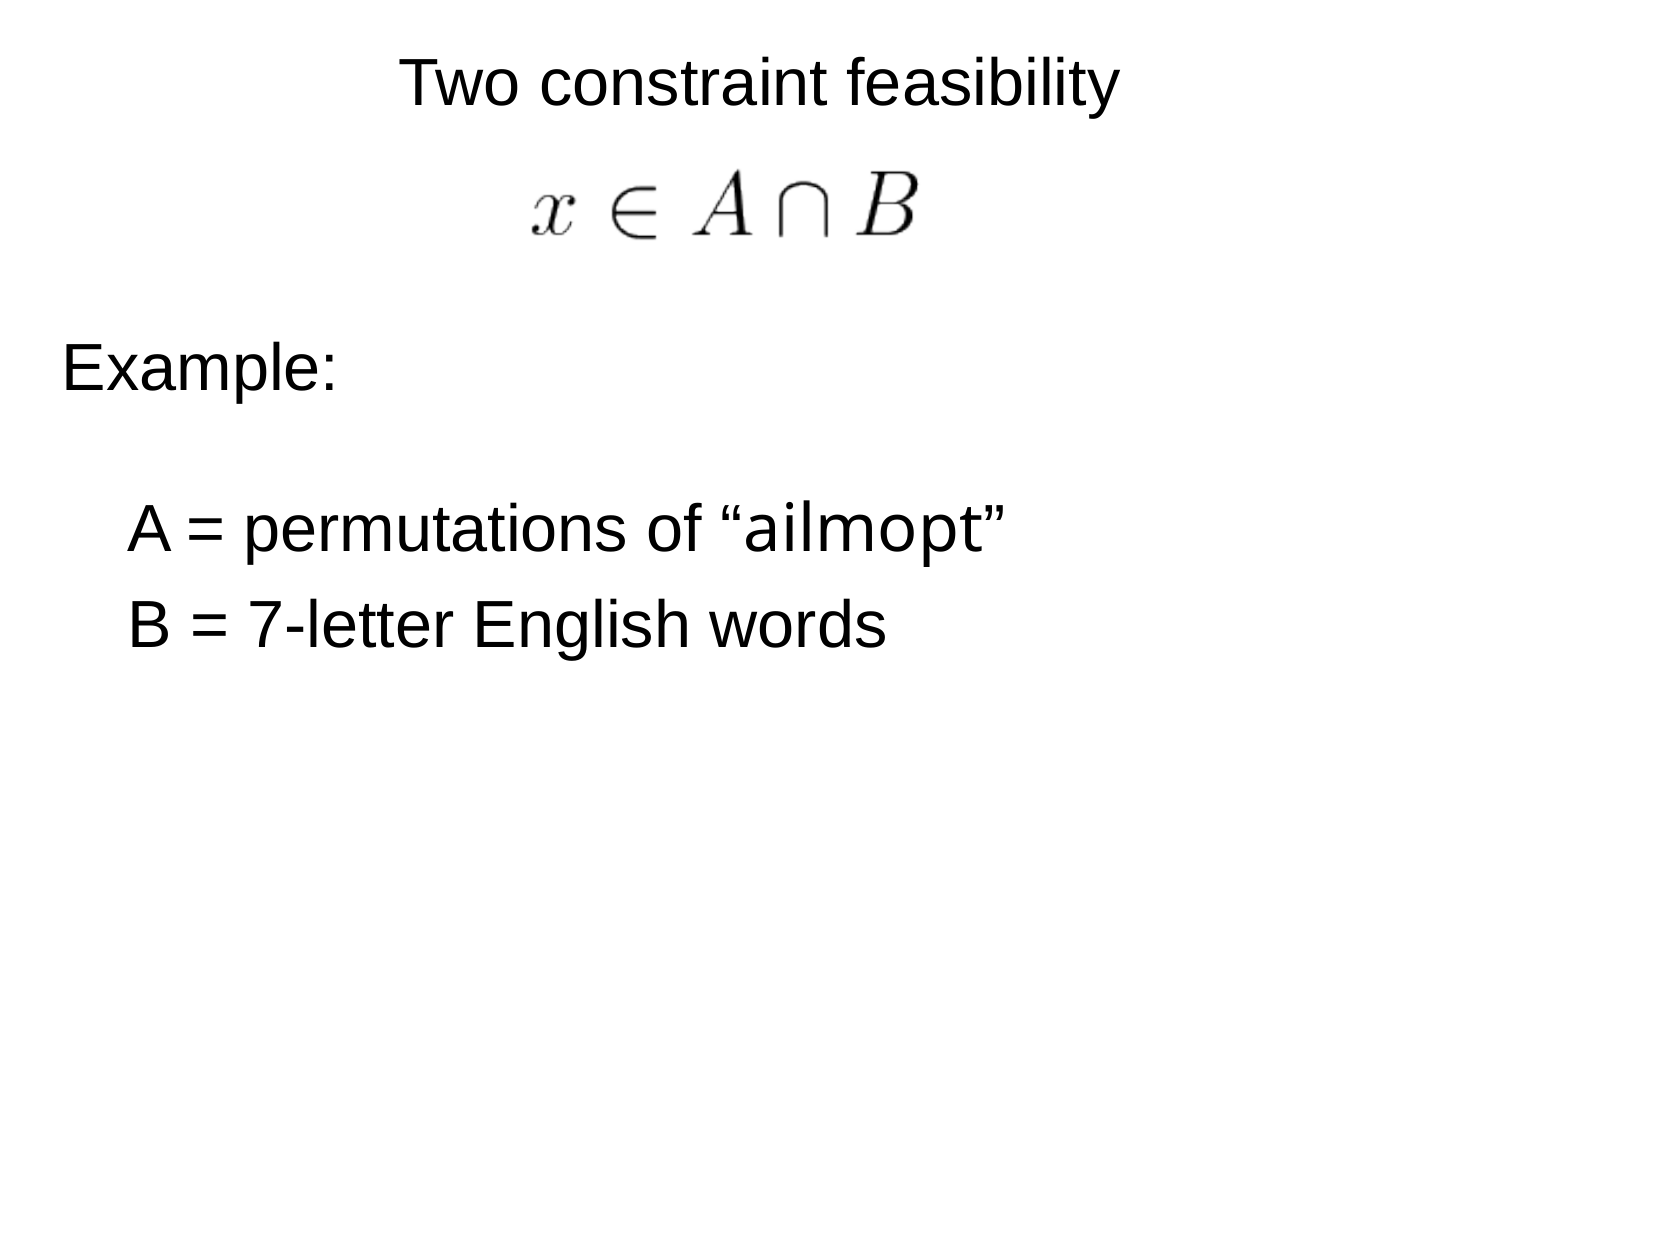

Two constraint feasibility
Example:
A = permutations of “ailmopt”
B = 7-letter English words